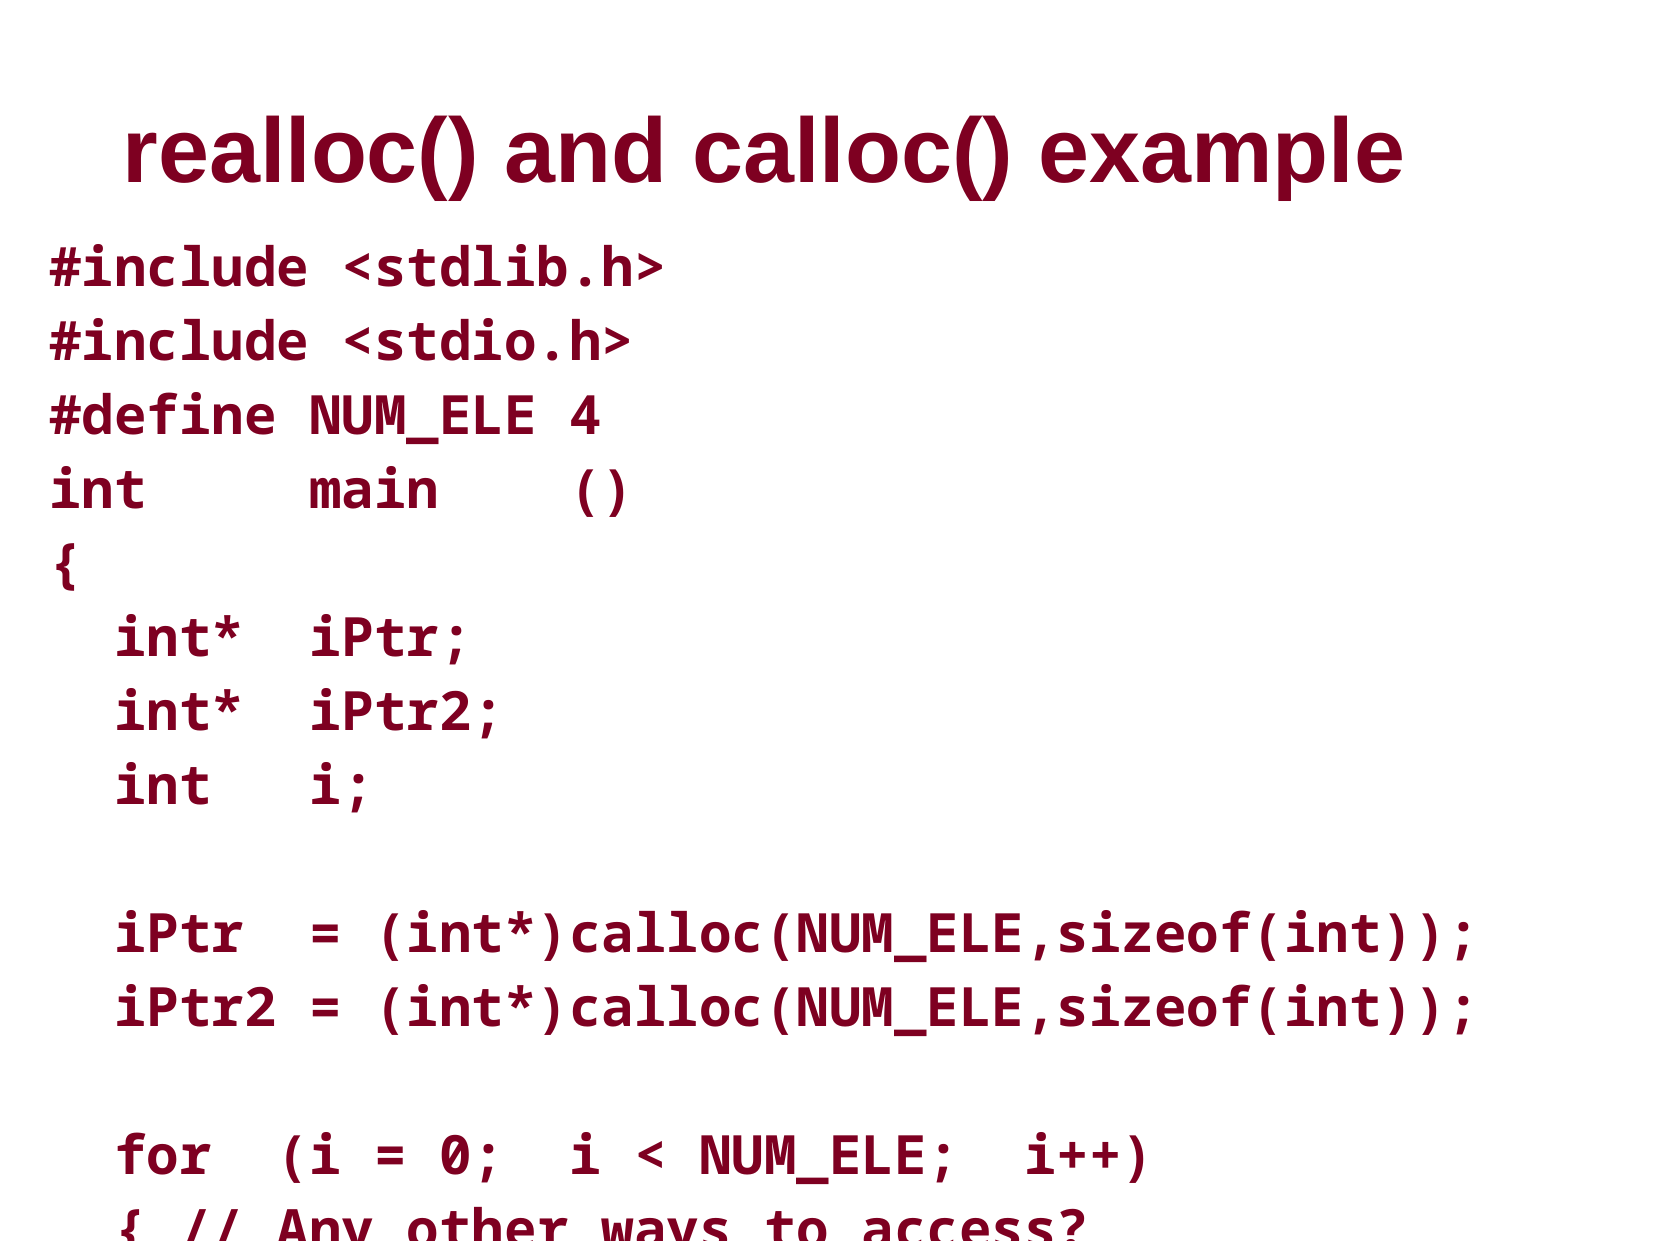

# realloc() and calloc() example
#include <stdlib.h>
#include <stdio.h>
#define NUM_ELE 4
int main ()
{
 int* iPtr;
 int* iPtr2;
 int i;
 iPtr = (int*)calloc(NUM_ELE,sizeof(int));
 iPtr2 = (int*)calloc(NUM_ELE,sizeof(int));
 for (i = 0; i < NUM_ELE; i++)
 { // Any other ways to access?
 iPtr[i] = i*10;
 }